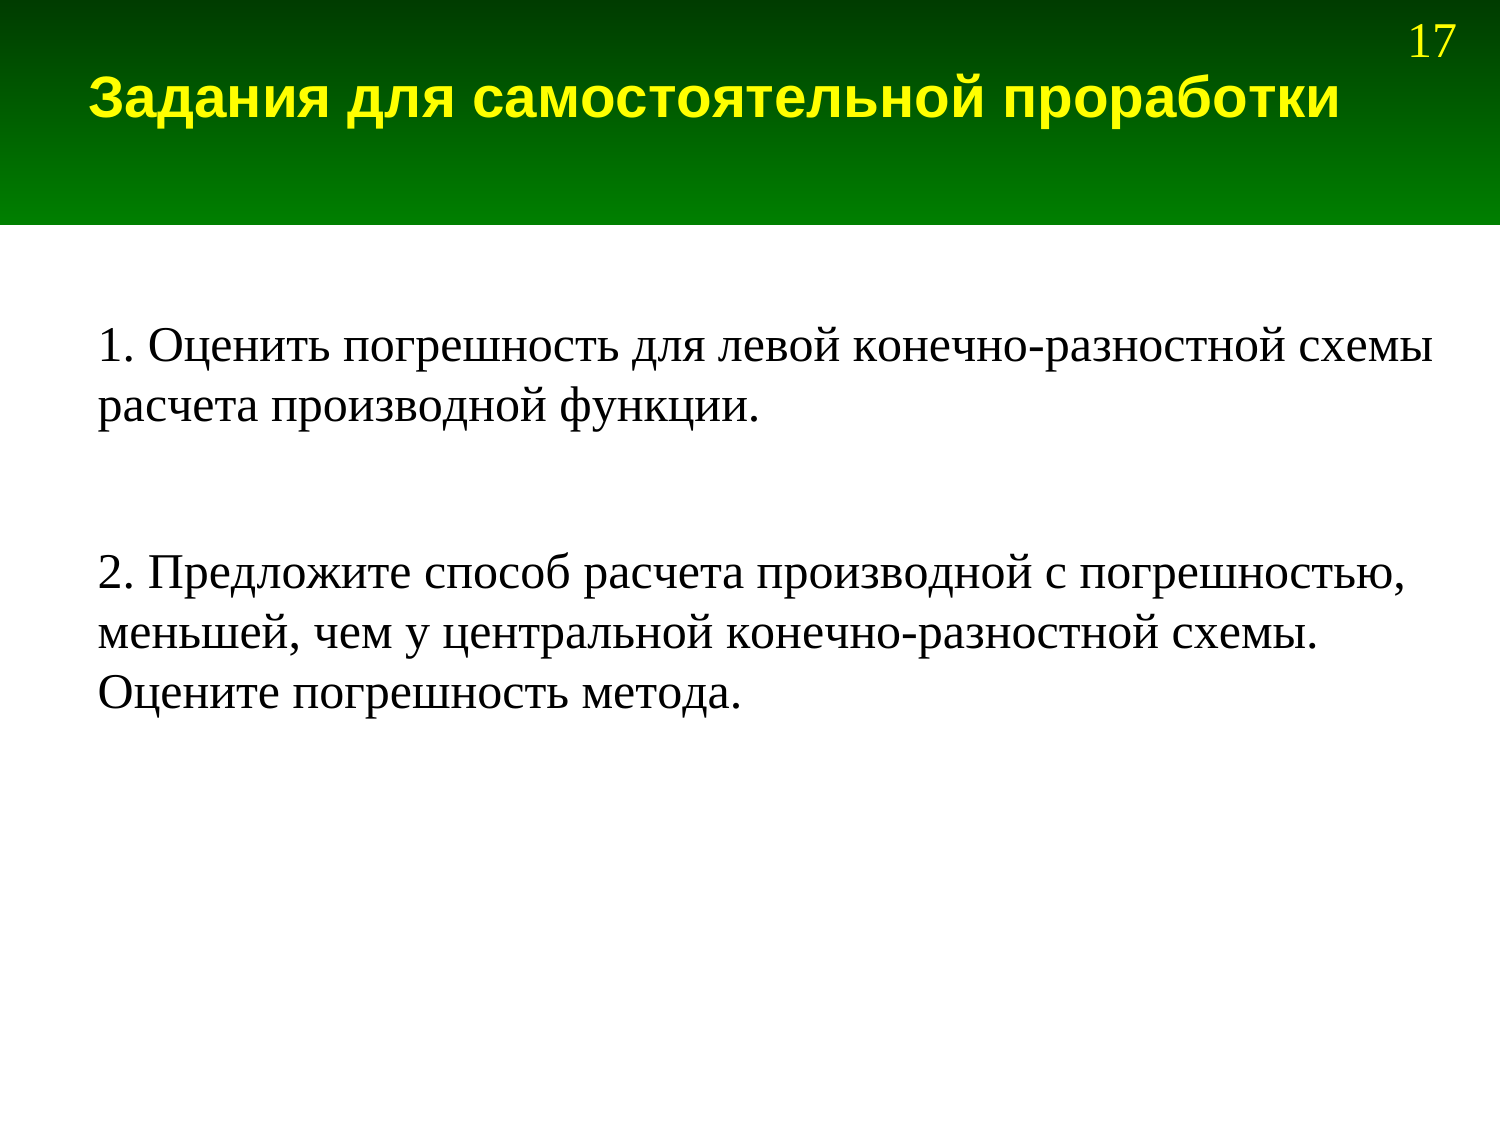

# Задания для самостоятельной проработки
1. Оценить погрешность для левой конечно-разностной схемы расчета производной функции.
2. Предложите способ расчета производной с погрешностью, меньшей, чем у центральной конечно-разностной схемы. Оцените погрешность метода.